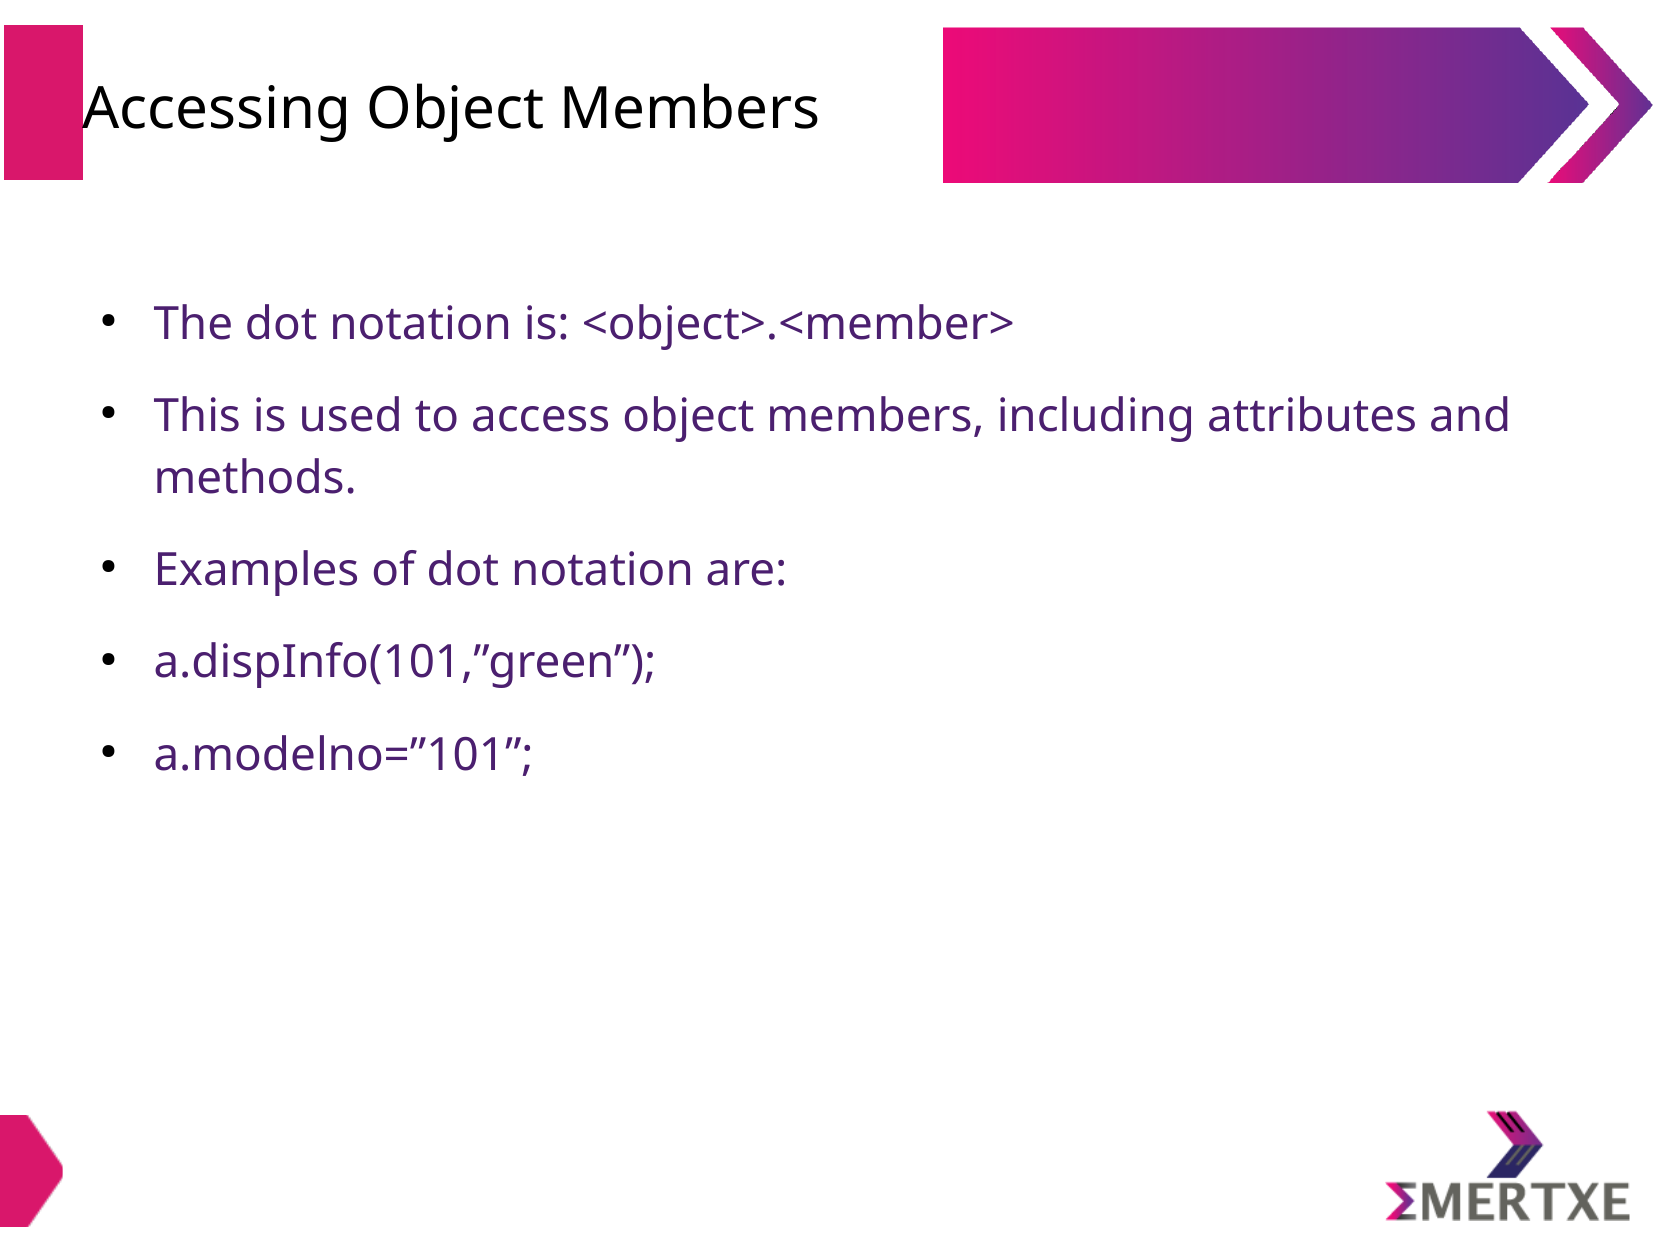

# Accessing Object Members
The dot notation is: <object>.<member>
This is used to access object members, including attributes and methods.
Examples of dot notation are:
a.dispInfo(101,”green”);
a.modelno=”101”;